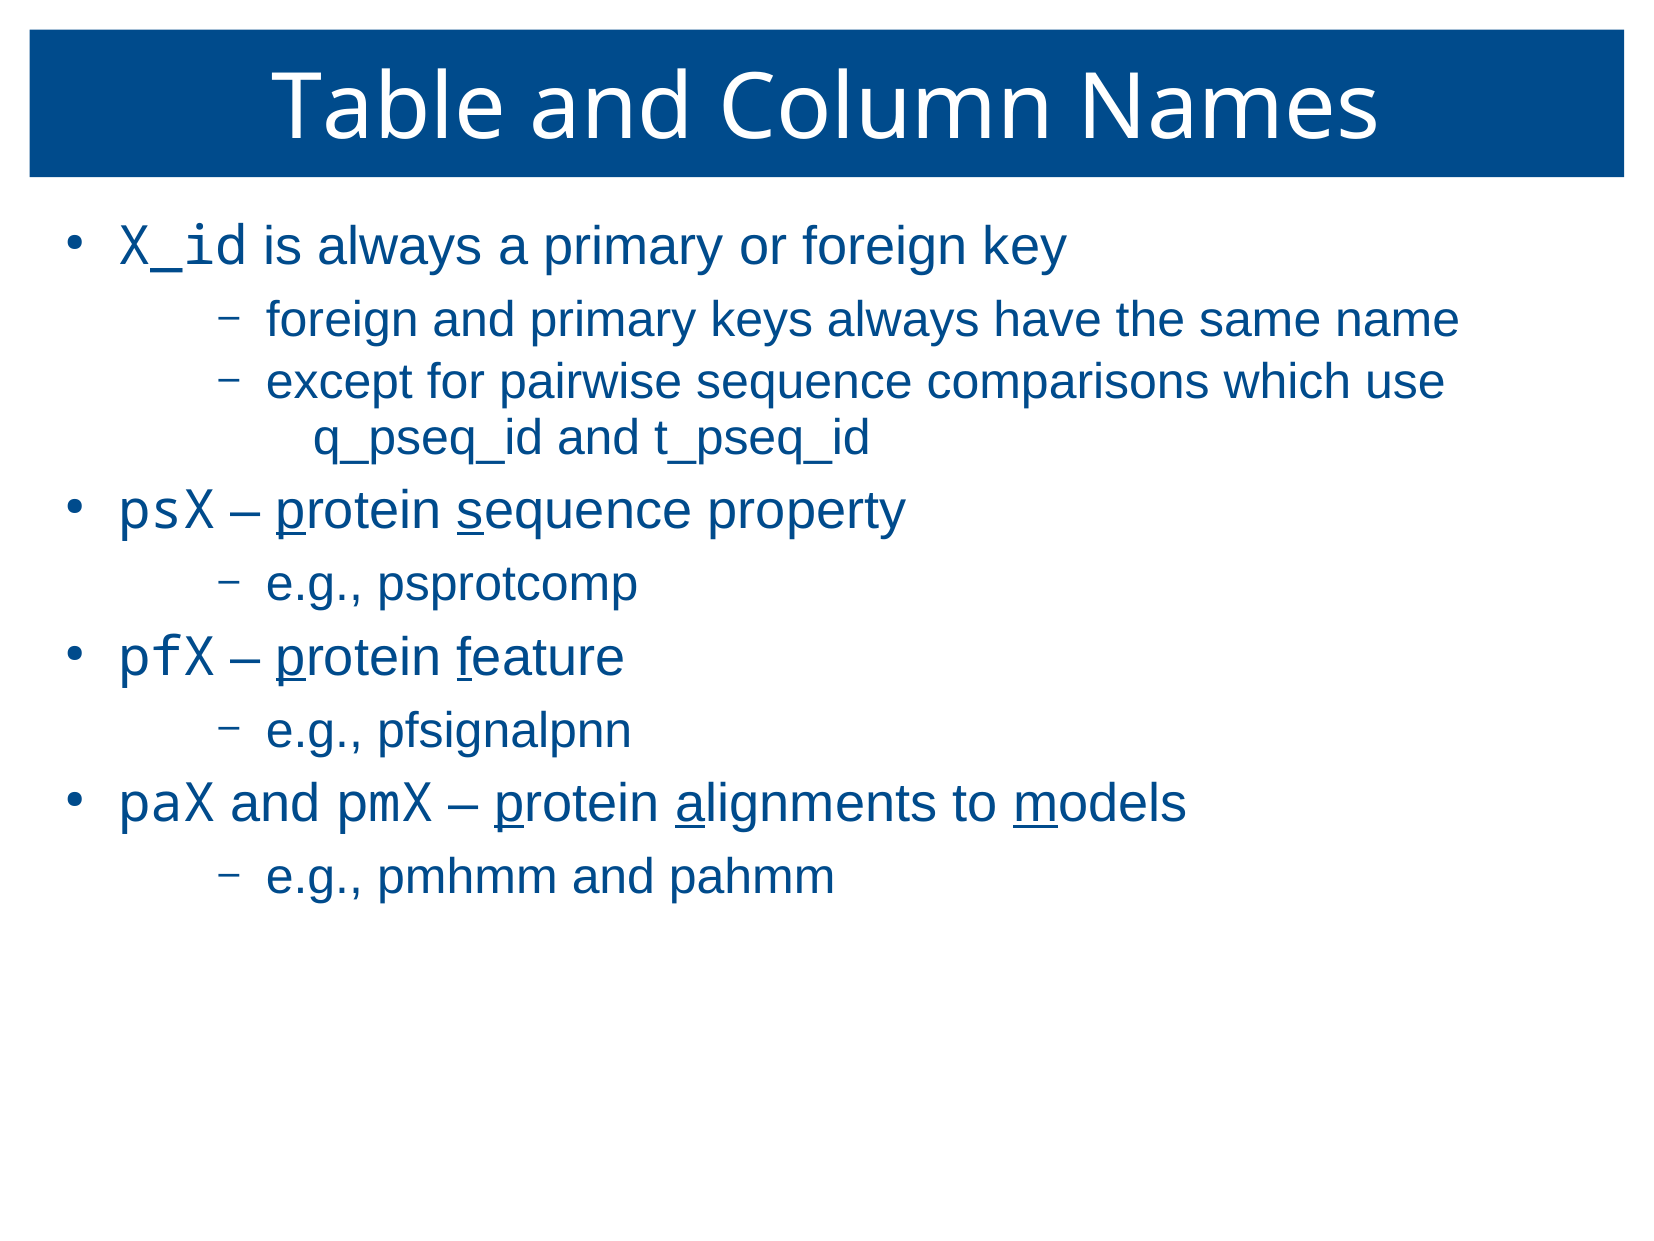

# Table and Column Names
X_id is always a primary or foreign key
foreign and primary keys always have the same name
except for pairwise sequence comparisons which use q_pseq_id and t_pseq_id
psX – protein sequence property
e.g., psprotcomp
pfX – protein feature
e.g., pfsignalpnn
paX and pmX – protein alignments to models
e.g., pmhmm and pahmm